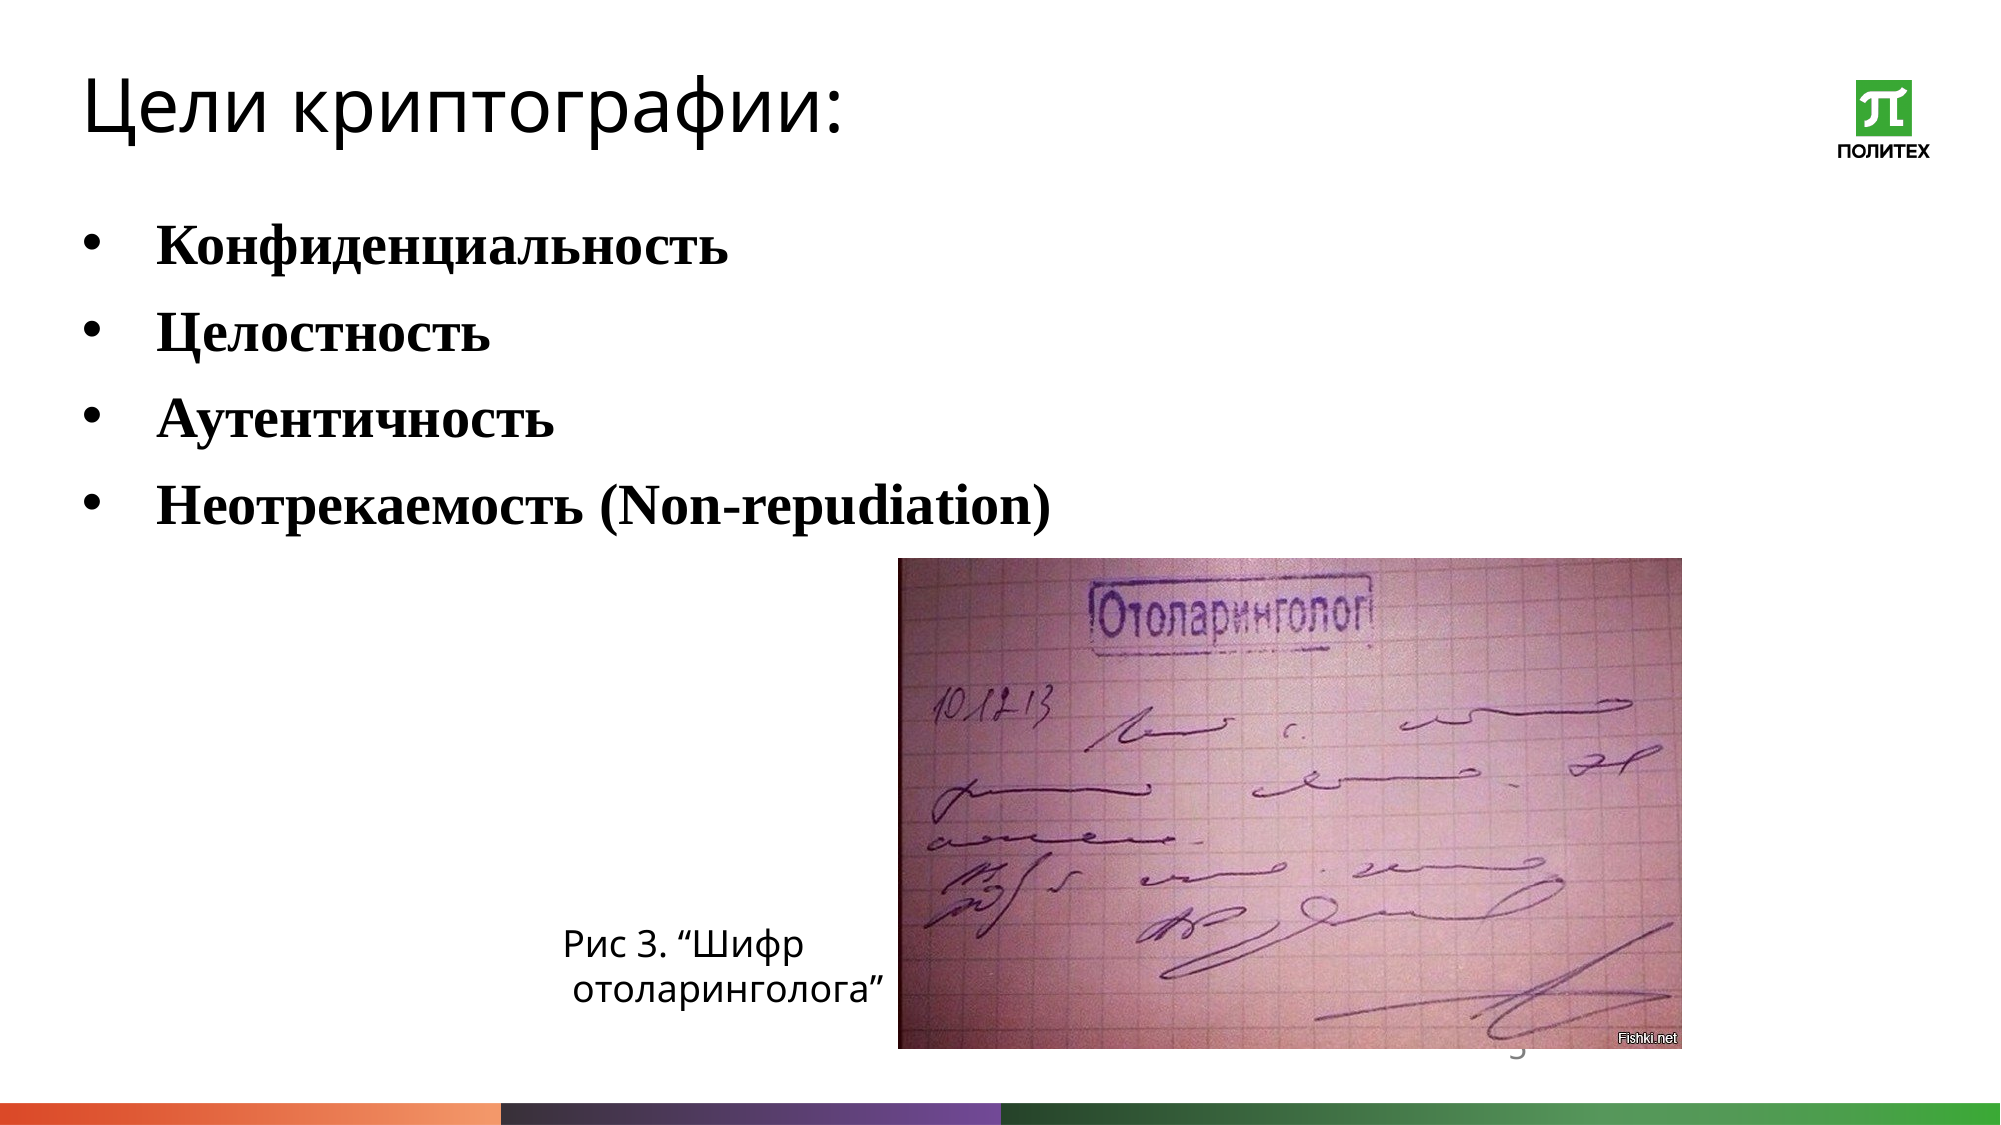

# Цели криптографии:
Конфиденциальность
Целостность
Аутентичность
Неотрекаемость (Non-repudiation)
Рис 3. “Шифр
 отоларинголога”